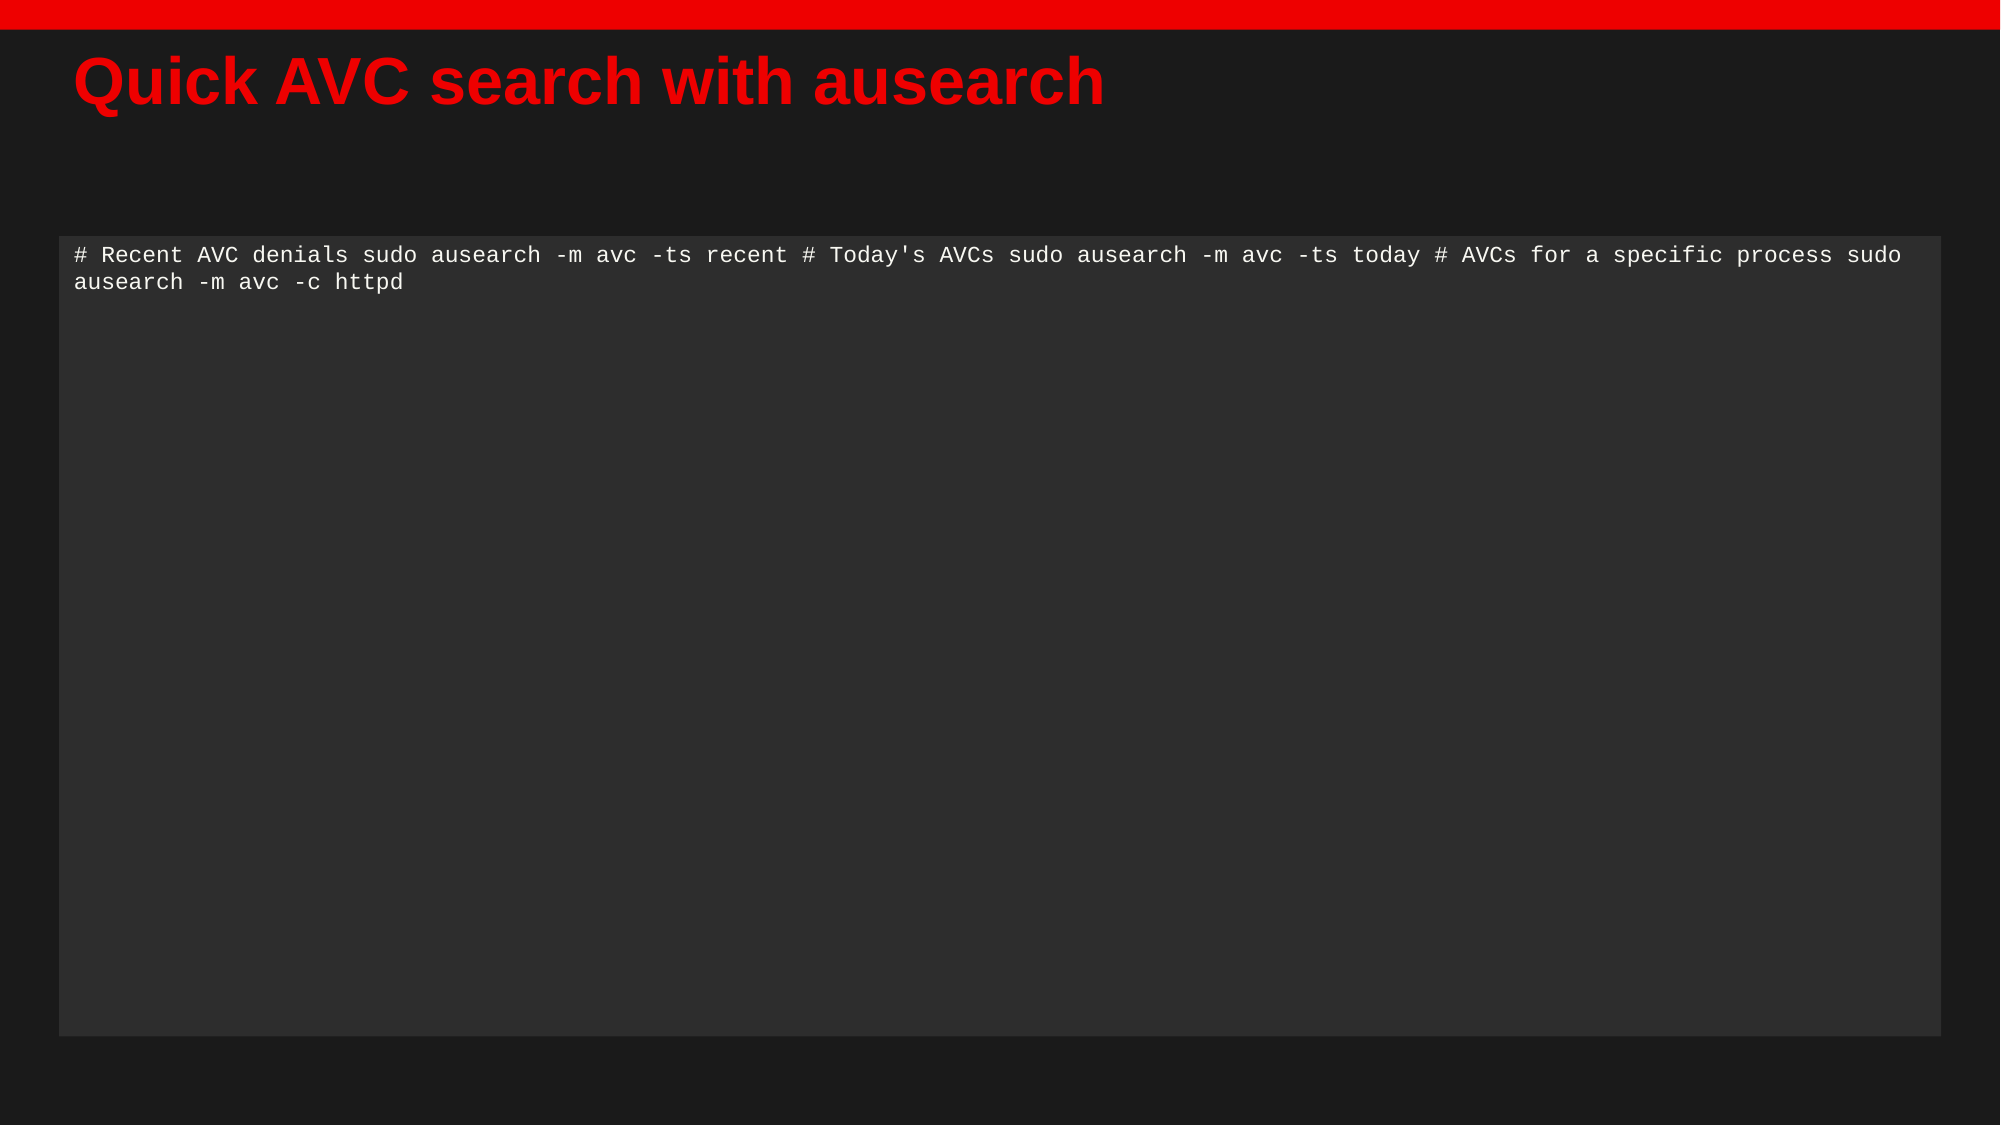

Quick AVC search with ausearch
# Recent AVC denials sudo ausearch -m avc -ts recent # Today's AVCs sudo ausearch -m avc -ts today # AVCs for a specific process sudo ausearch -m avc -c httpd